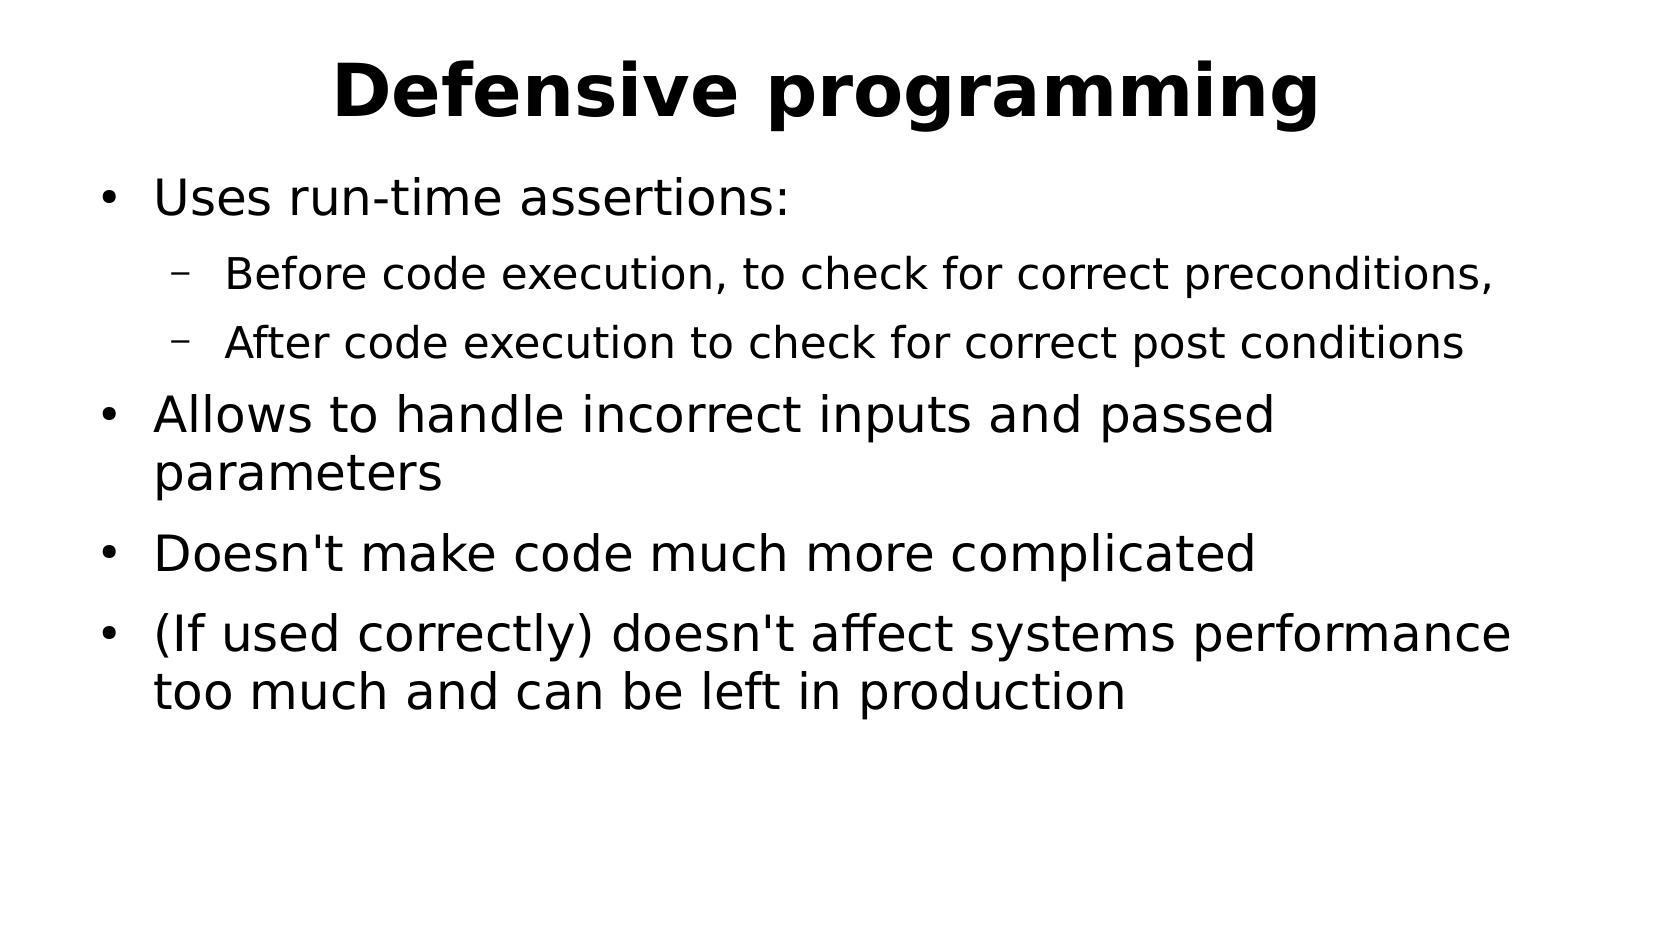

# Defensive programming
Uses run-time assertions:
Before code execution, to check for correct preconditions,
After code execution to check for correct post conditions
Allows to handle incorrect inputs and passed parameters
Doesn't make code much more complicated
(If used correctly) doesn't affect systems performance too much and can be left in production